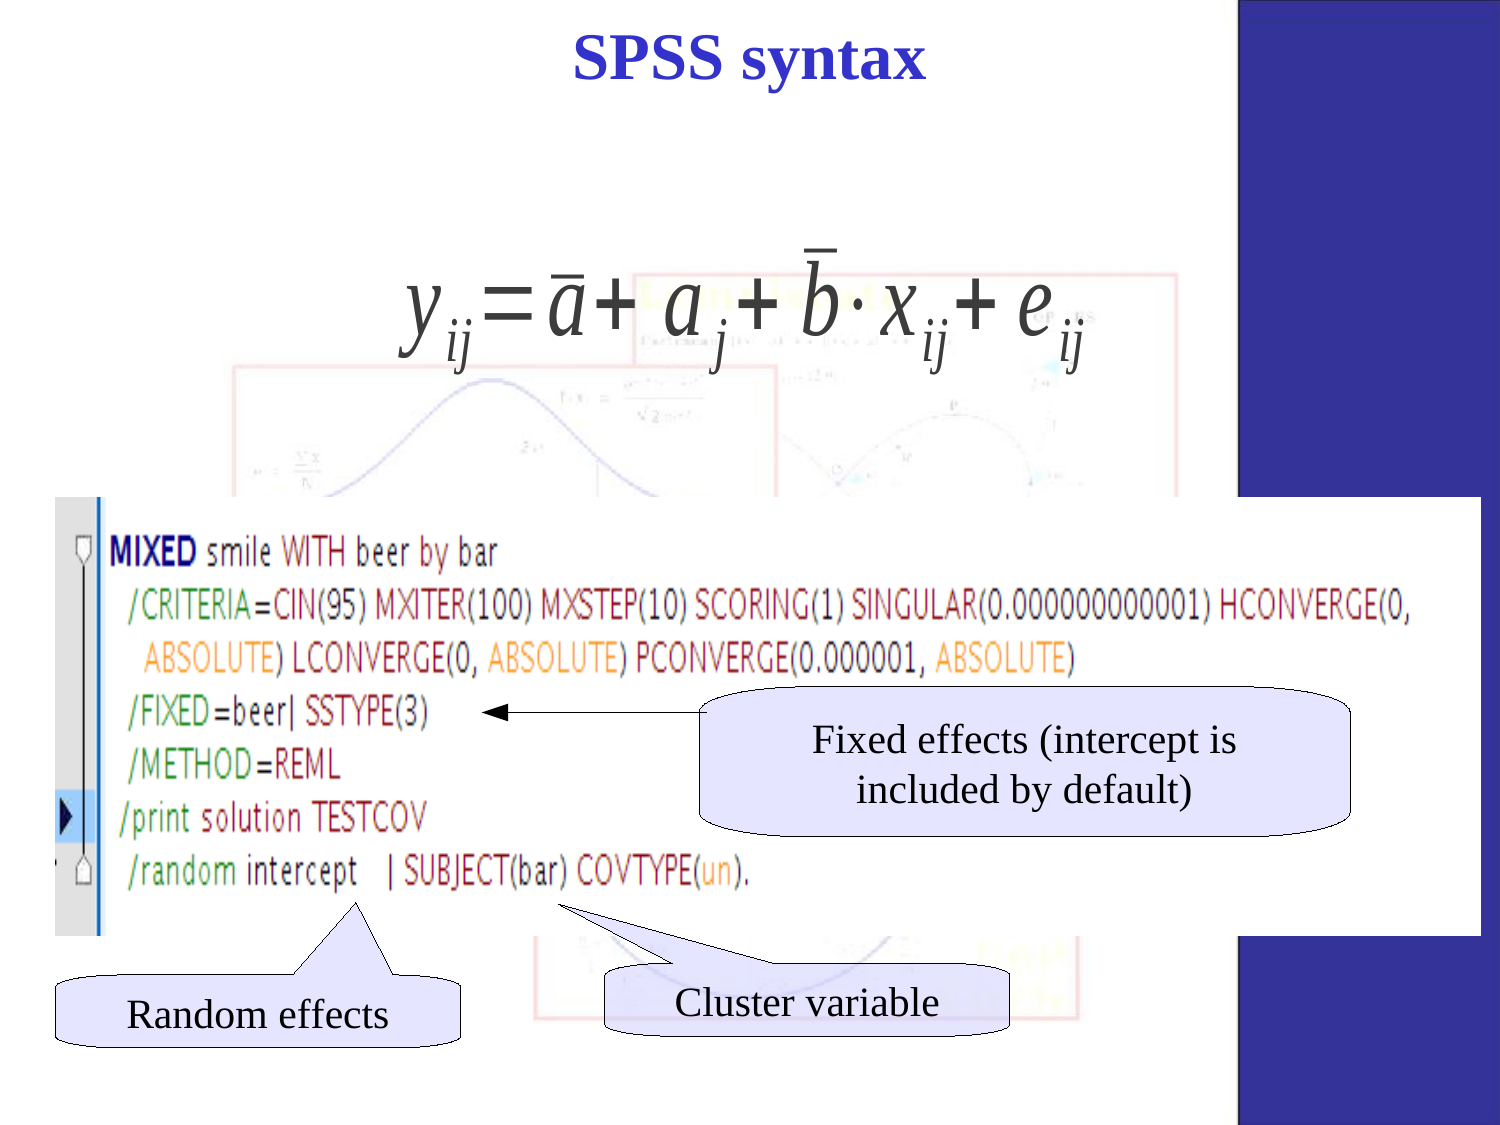

# SPSS syntax
Fixed effects (intercept is included by default)
Cluster variable
Random effects
100